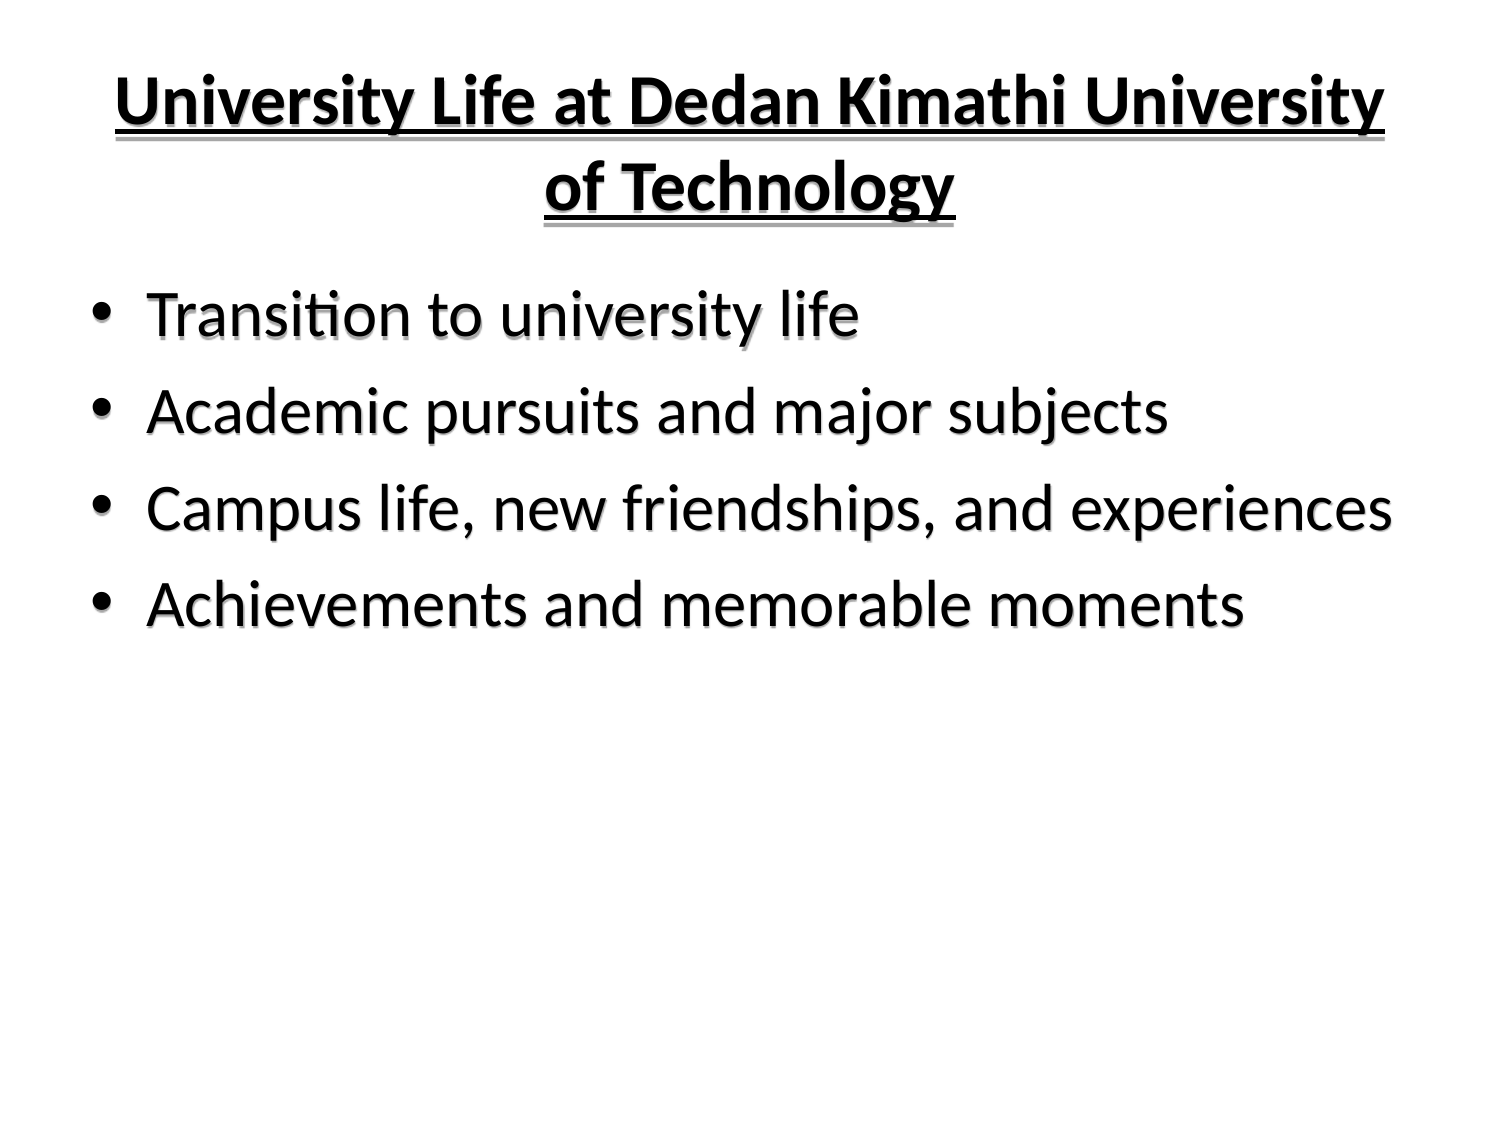

# University Life at Dedan Kimathi University of Technology
Transition to university life
Academic pursuits and major subjects
Campus life, new friendships, and experiences
Achievements and memorable moments